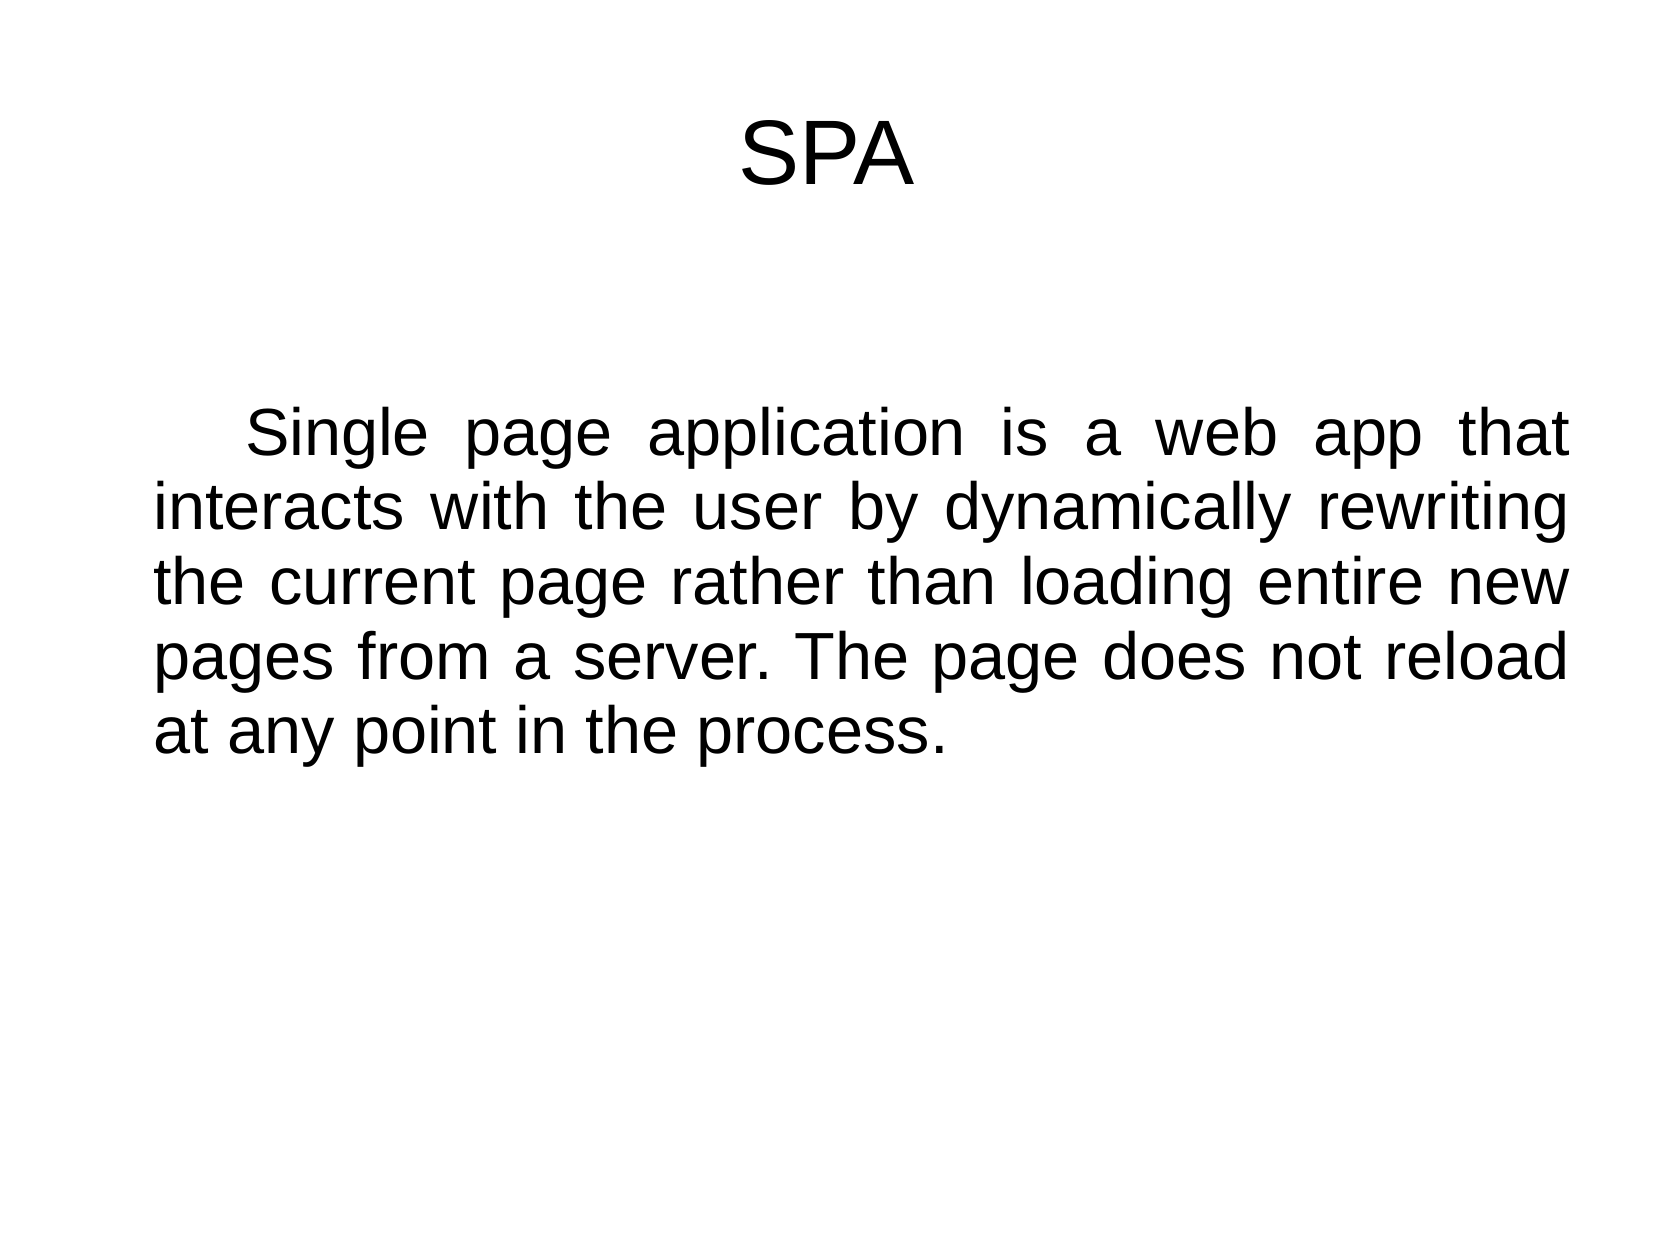

# SPA
 	Single page application is a web app that interacts with the user by dynamically rewriting the current page rather than loading entire new pages from a server. The page does not reload at any point in the process.